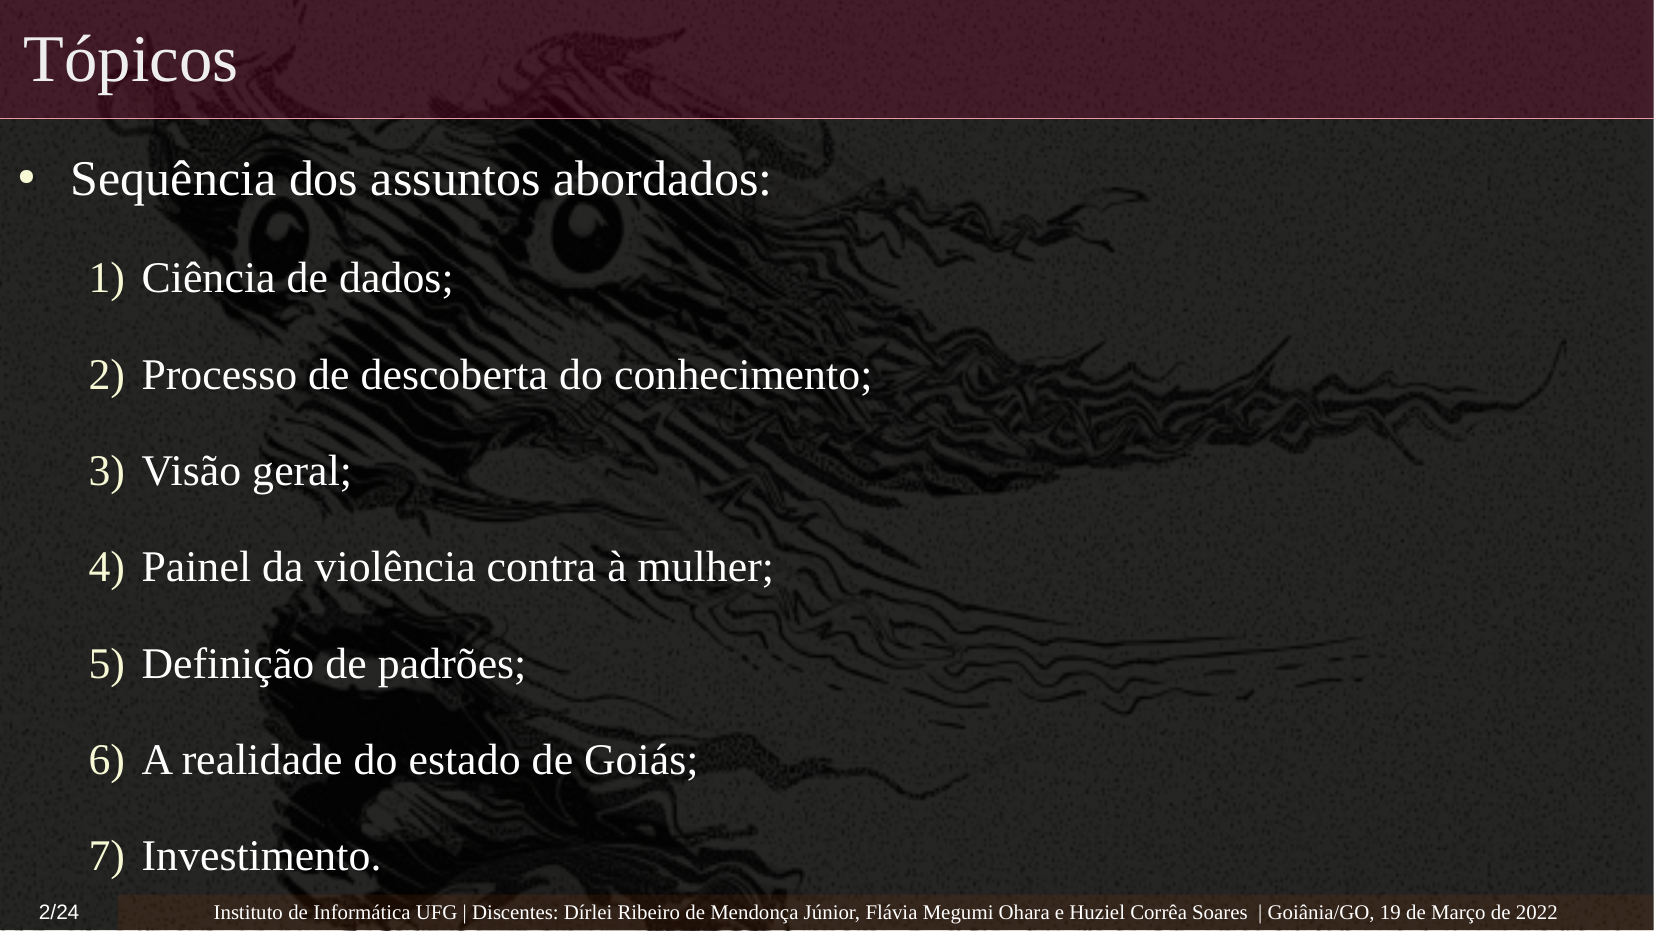

# Tópicos
Sequência dos assuntos abordados:
Ciência de dados;
Processo de descoberta do conhecimento;
Visão geral;
Painel da violência contra à mulher;
Definição de padrões;
A realidade do estado de Goiás;
Investimento.
2